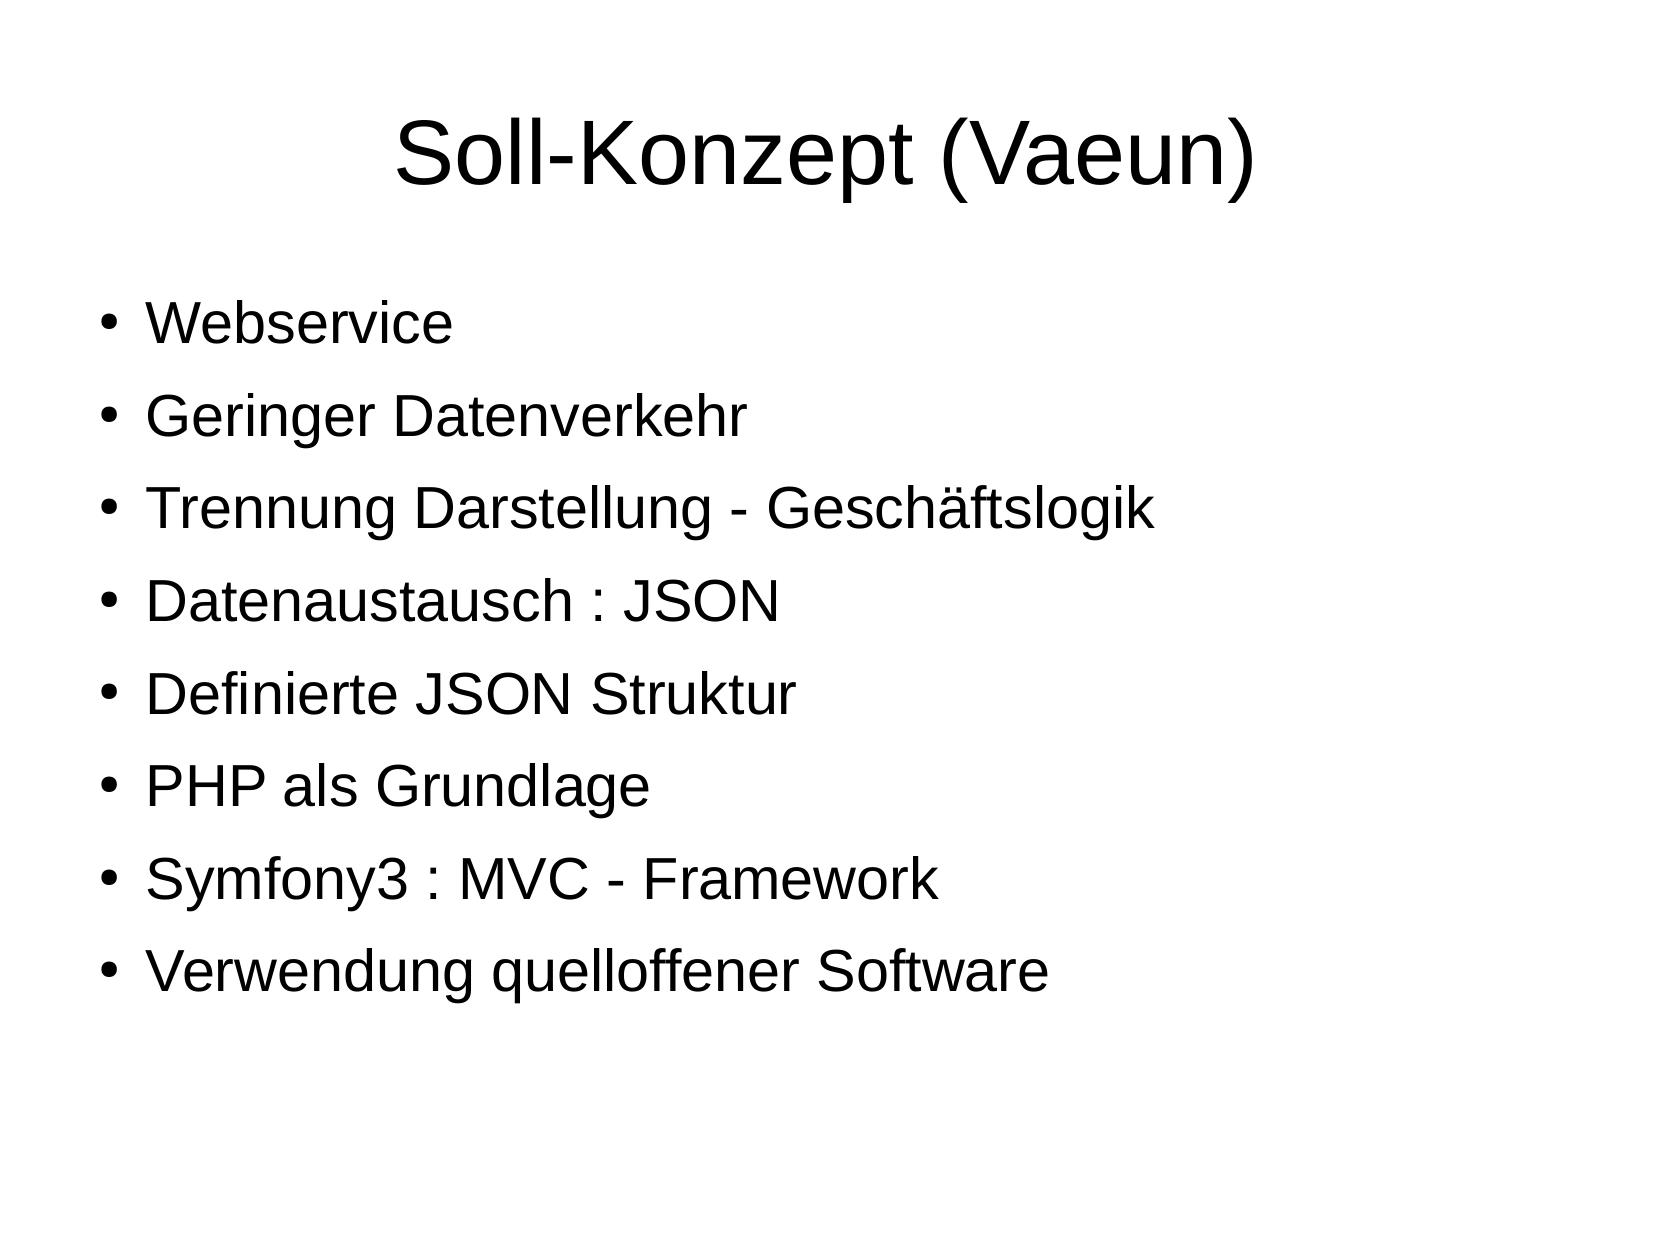

# Soll-Konzept (Vaeun)
Webservice
Geringer Datenverkehr
Trennung Darstellung - Geschäftslogik
Datenaustausch : JSON
Definierte JSON Struktur
PHP als Grundlage
Symfony3 : MVC - Framework
Verwendung quelloffener Software